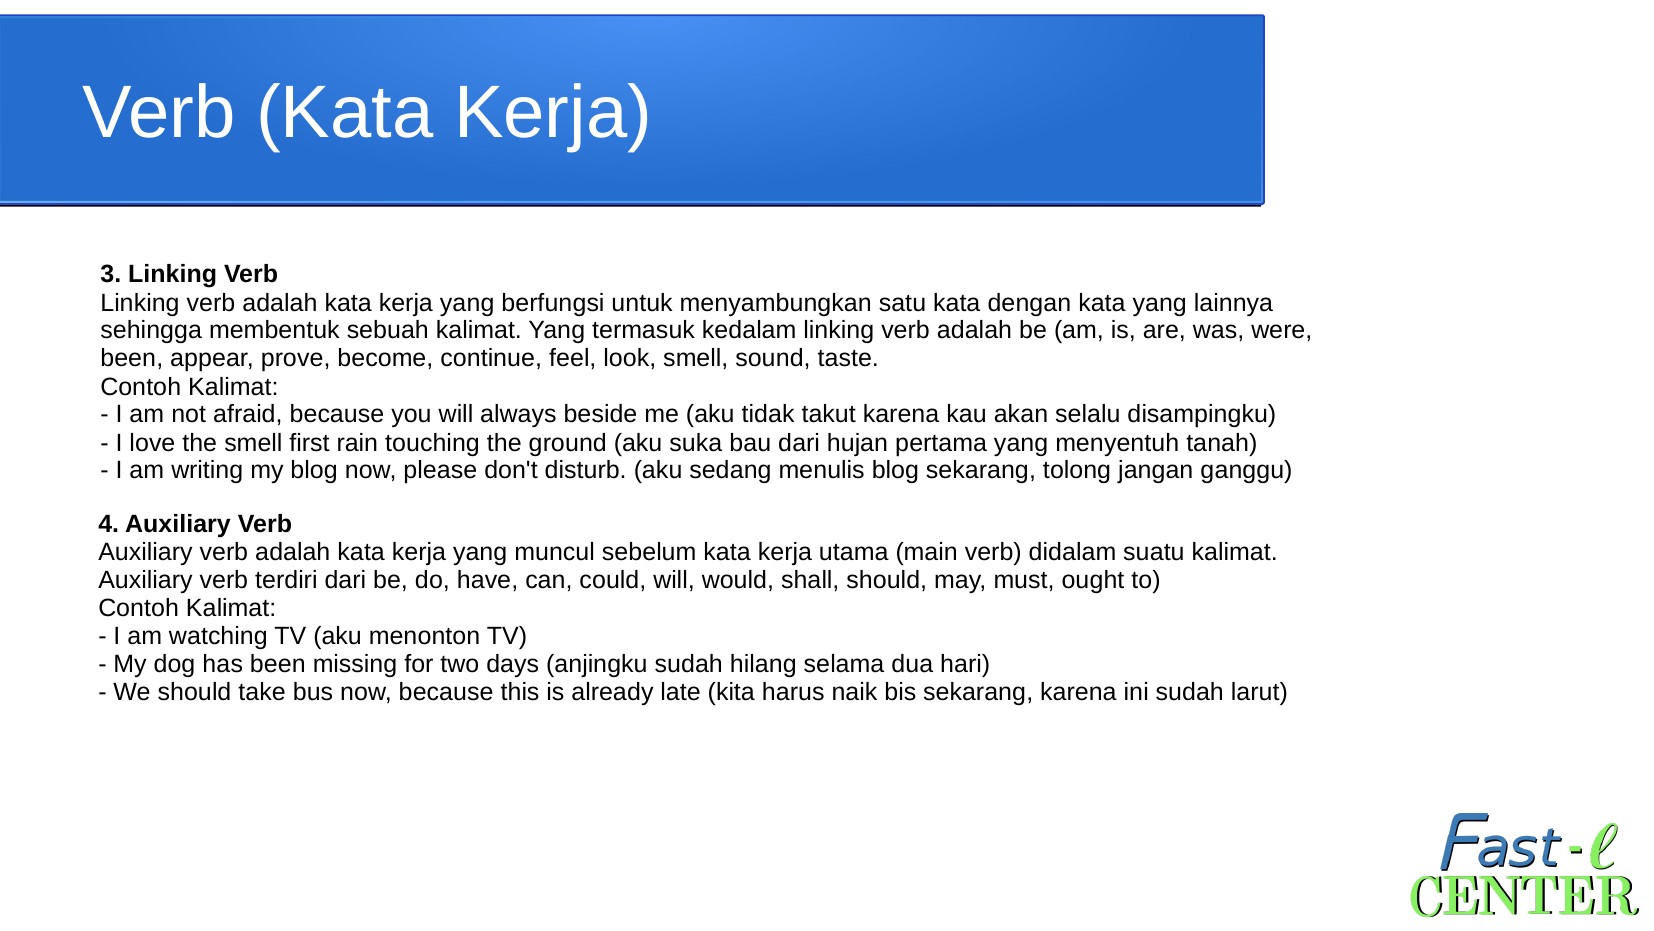

# Verb (Kata Kerja)
3. Linking Verb
Linking verb adalah kata kerja yang berfungsi untuk menyambungkan satu kata dengan kata yang lainnya sehingga membentuk sebuah kalimat. Yang termasuk kedalam linking verb adalah be (am, is, are, was, were, been, appear, prove, become, continue, feel, look, smell, sound, taste.
Contoh Kalimat:
- I am not afraid, because you will always beside me (aku tidak takut karena kau akan selalu disampingku)
- I love the smell first rain touching the ground (aku suka bau dari hujan pertama yang menyentuh tanah)
- I am writing my blog now, please don't disturb. (aku sedang menulis blog sekarang, tolong jangan ganggu)
4. Auxiliary Verb
Auxiliary verb adalah kata kerja yang muncul sebelum kata kerja utama (main verb) didalam suatu kalimat. Auxiliary verb terdiri dari be, do, have, can, could, will, would, shall, should, may, must, ought to)
Contoh Kalimat:
- I am watching TV (aku menonton TV)
- My dog has been missing for two days (anjingku sudah hilang selama dua hari)
- We should take bus now, because this is already late (kita harus naik bis sekarang, karena ini sudah larut)